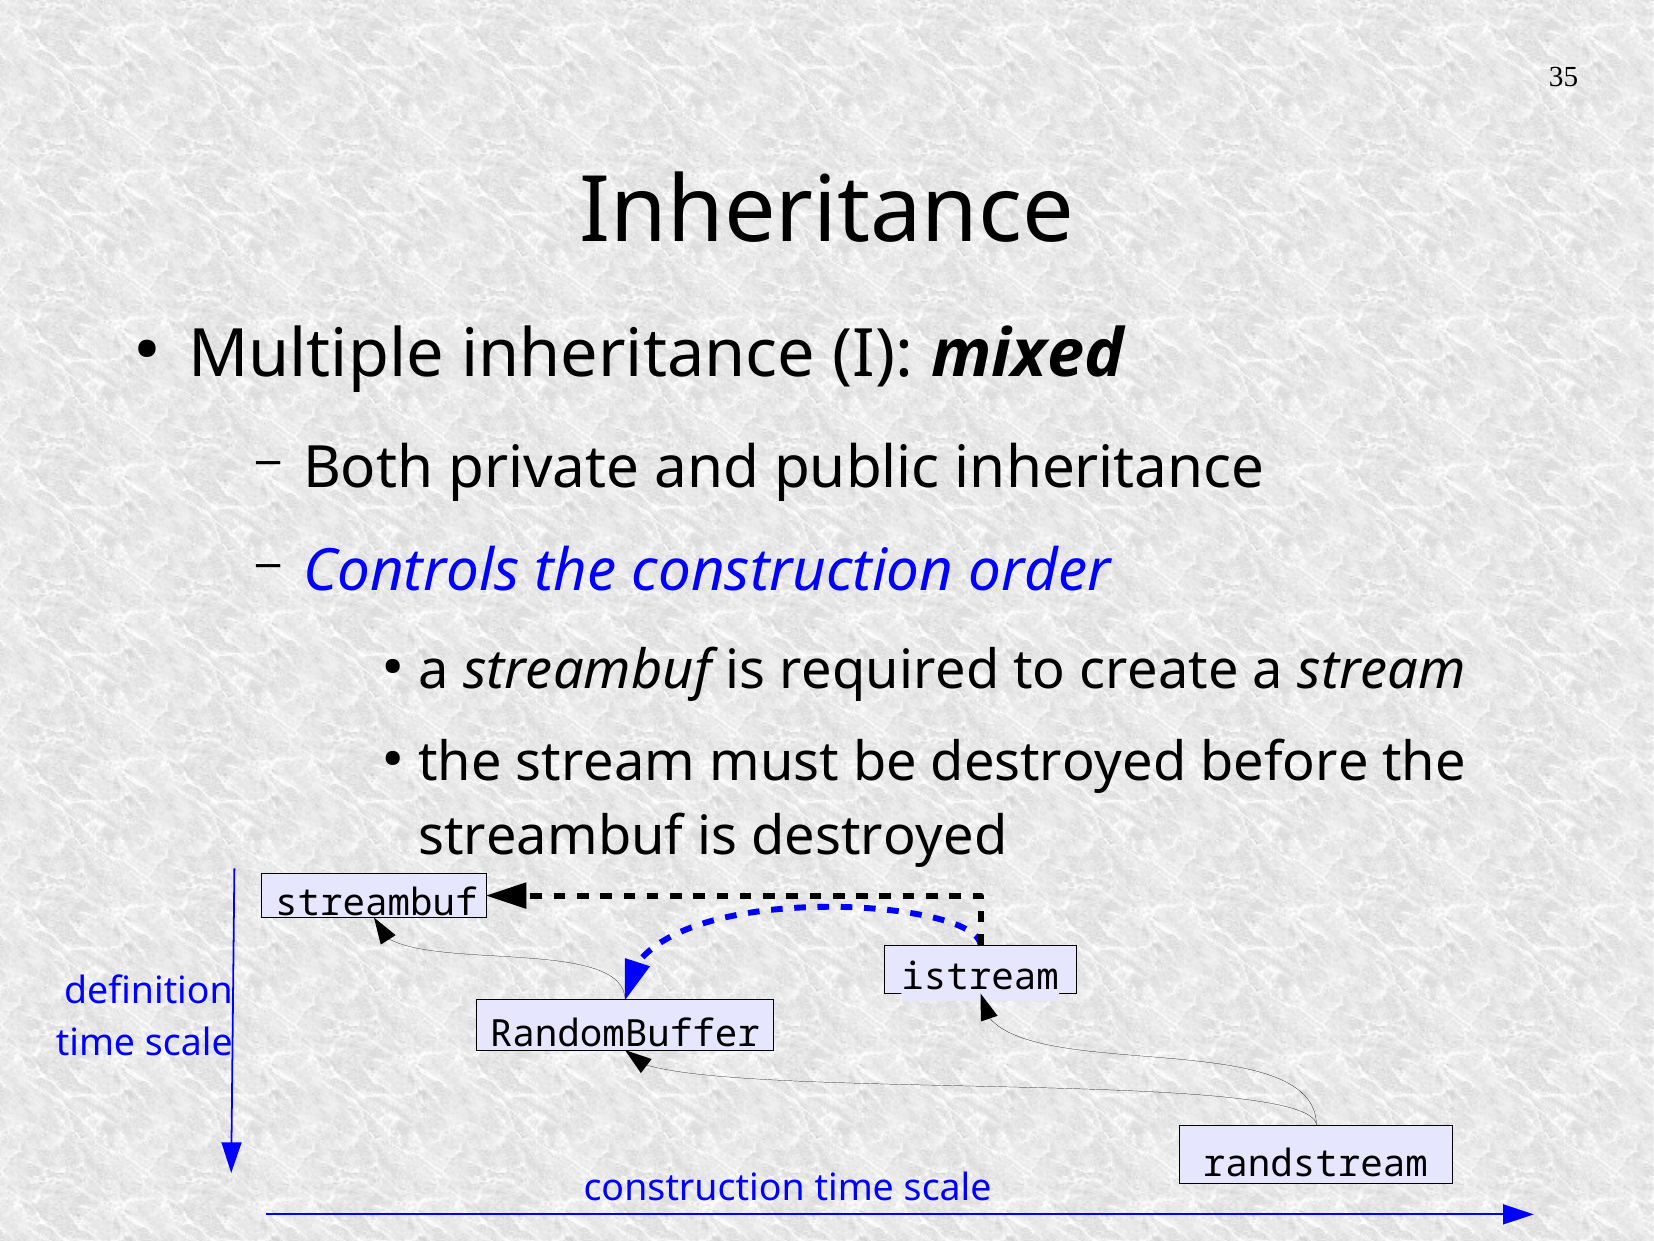

35
# Inheritance
Multiple inheritance (I): mixed
Both private and public inheritance
Controls the construction order
a streambuf is required to create a stream
the stream must be destroyed before the streambuf is destroyed
streambuf
istream
definition
time scale
RandomBuffer
randstream
construction time scale